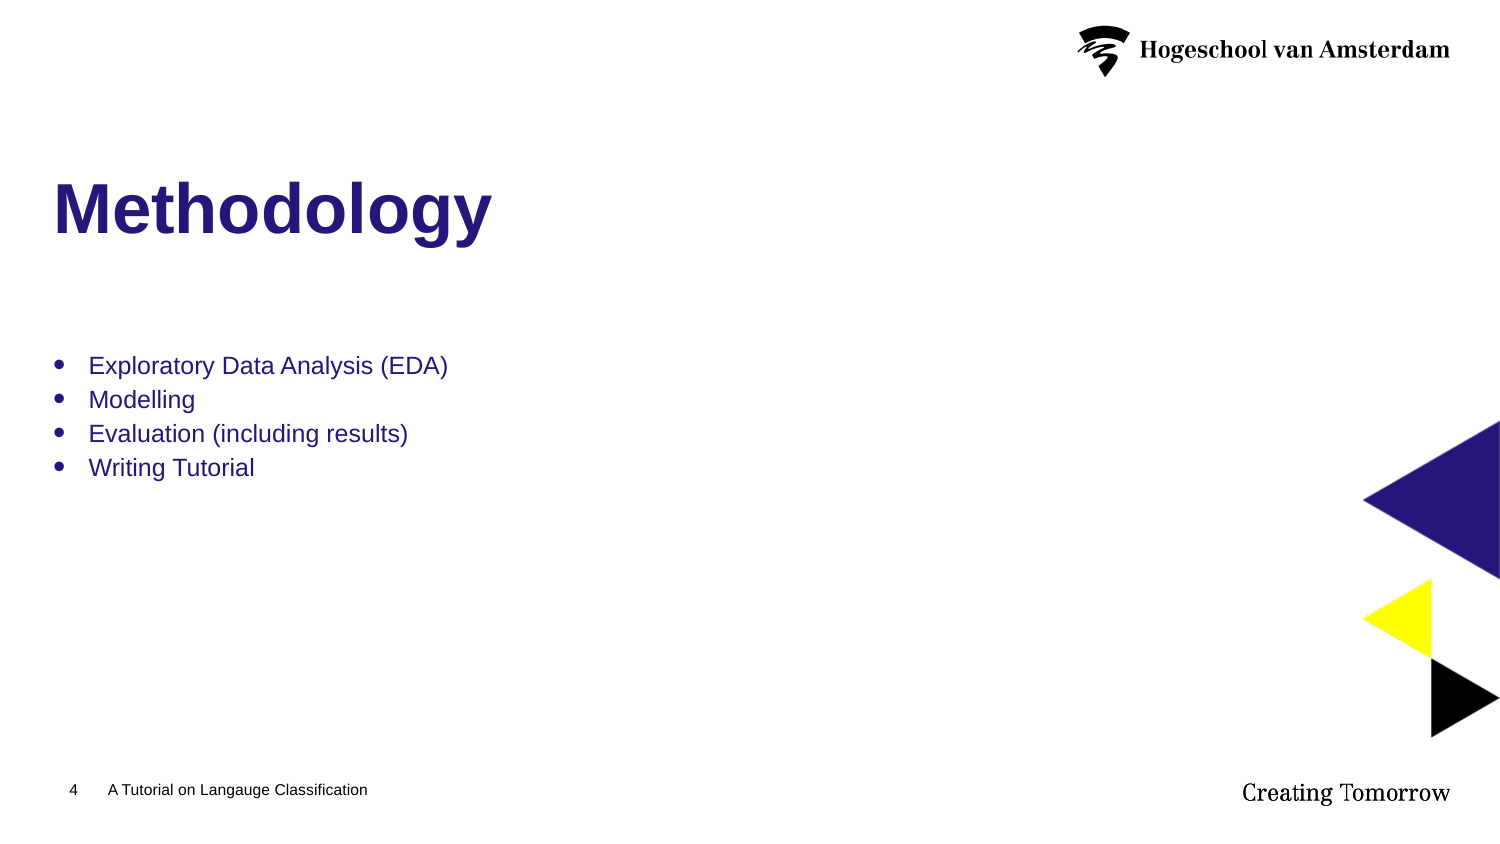

Methodology
# Exploratory Data Analysis (EDA)
Modelling
Evaluation (including results)
Writing Tutorial
A Tutorial on Langauge Classification